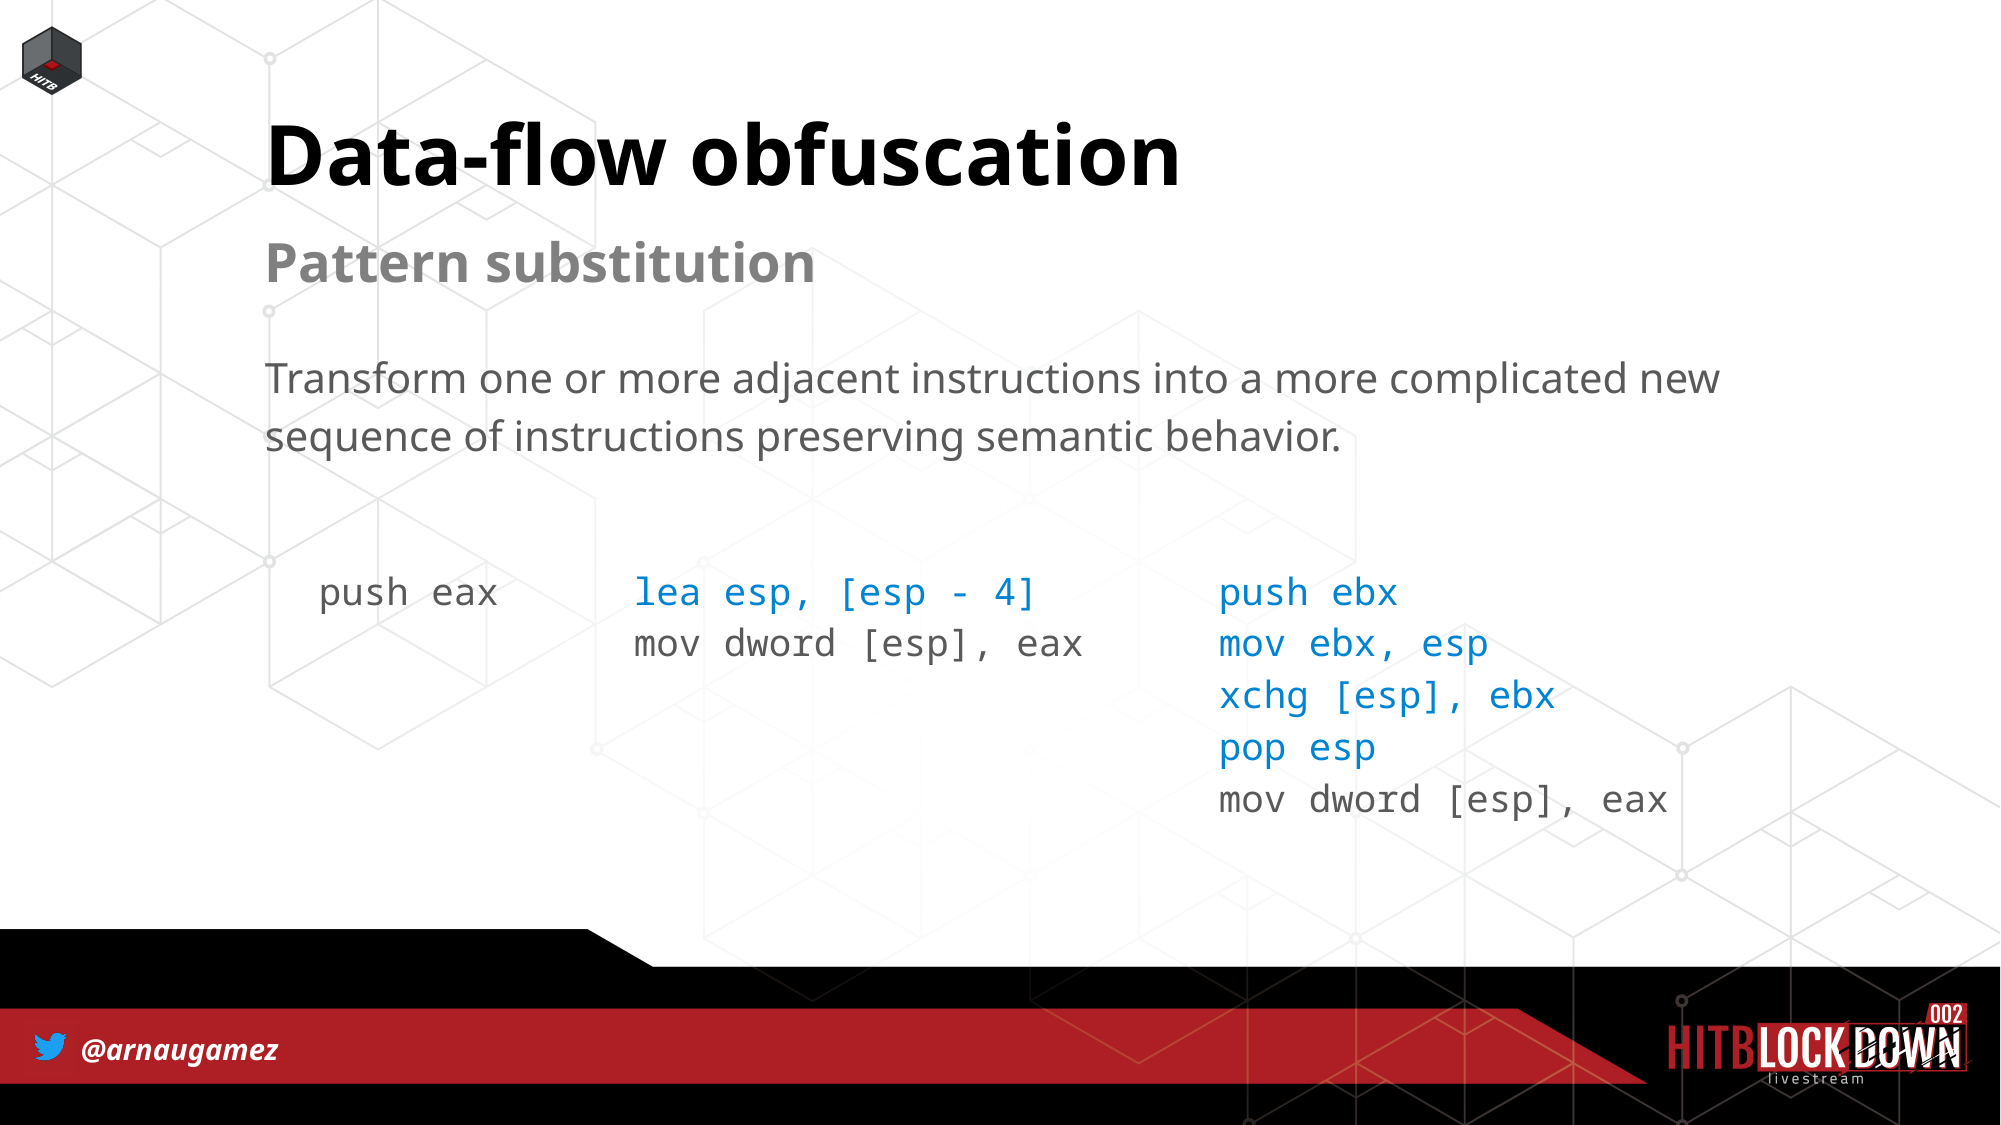

# Data-flow obfuscation
Pattern substitution
Transform one or more adjacent instructions into a more complicated new sequence of instructions preserving semantic behavior.
push eax lea esp, [esp - 4] push ebx
 mov dword [esp], eax mov ebx, esp
 xchg [esp], ebx
 pop esp
 mov dword [esp], eax